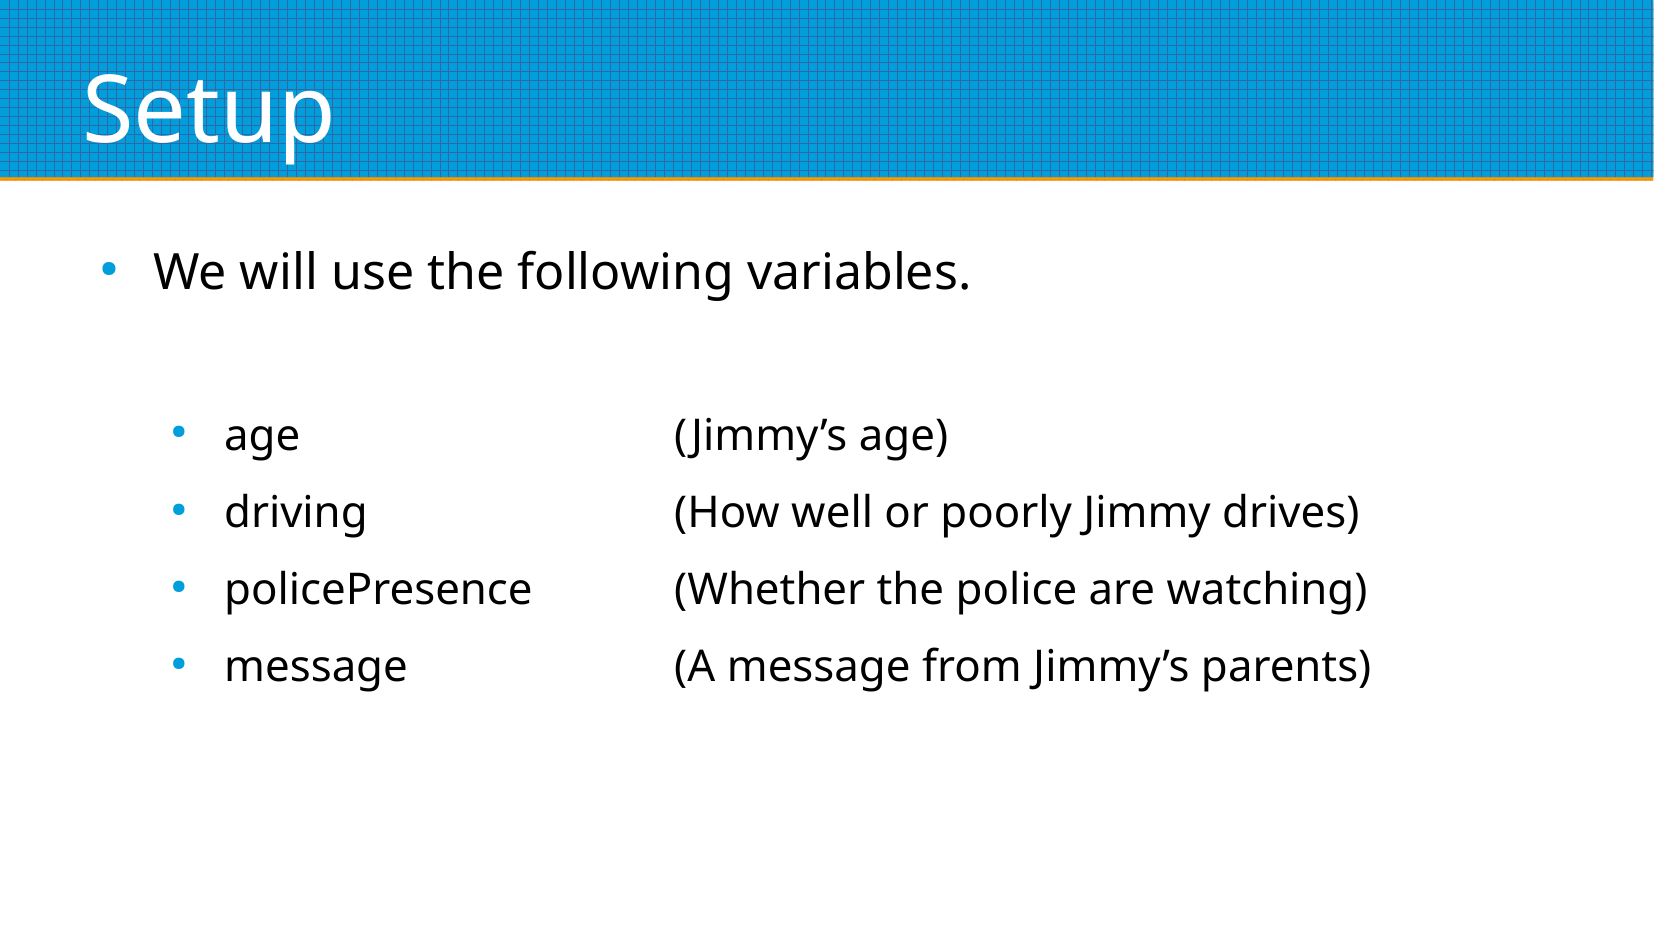

# Setup
We will use the following variables.
age					(Jimmy’s age)
driving 				(How well or poorly Jimmy drives)
policePresence		(Whether the police are watching)
message				(A message from Jimmy’s parents)